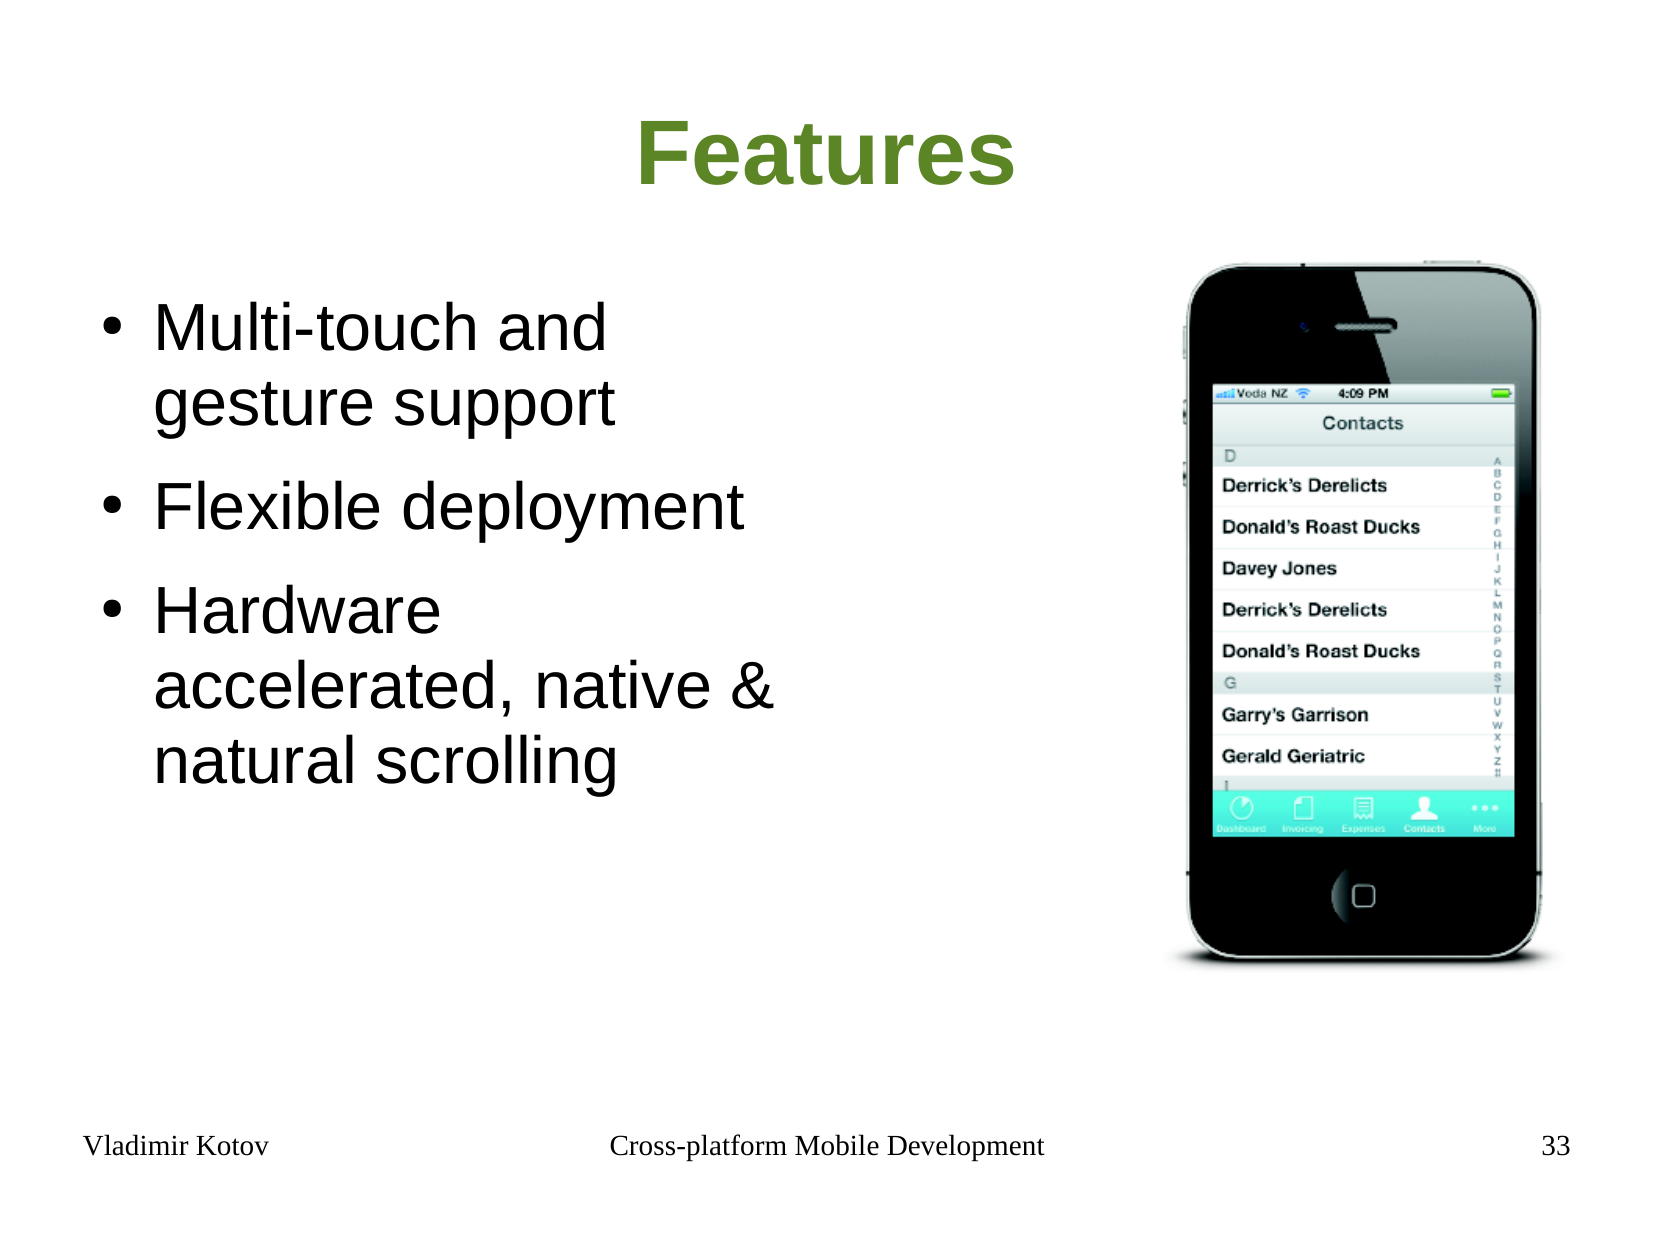

# Features
Multi-touch and gesture support
Flexible deployment
Hardware accelerated, native & natural scrolling
Vladimir Kotov
Cross-platform Mobile Development
33